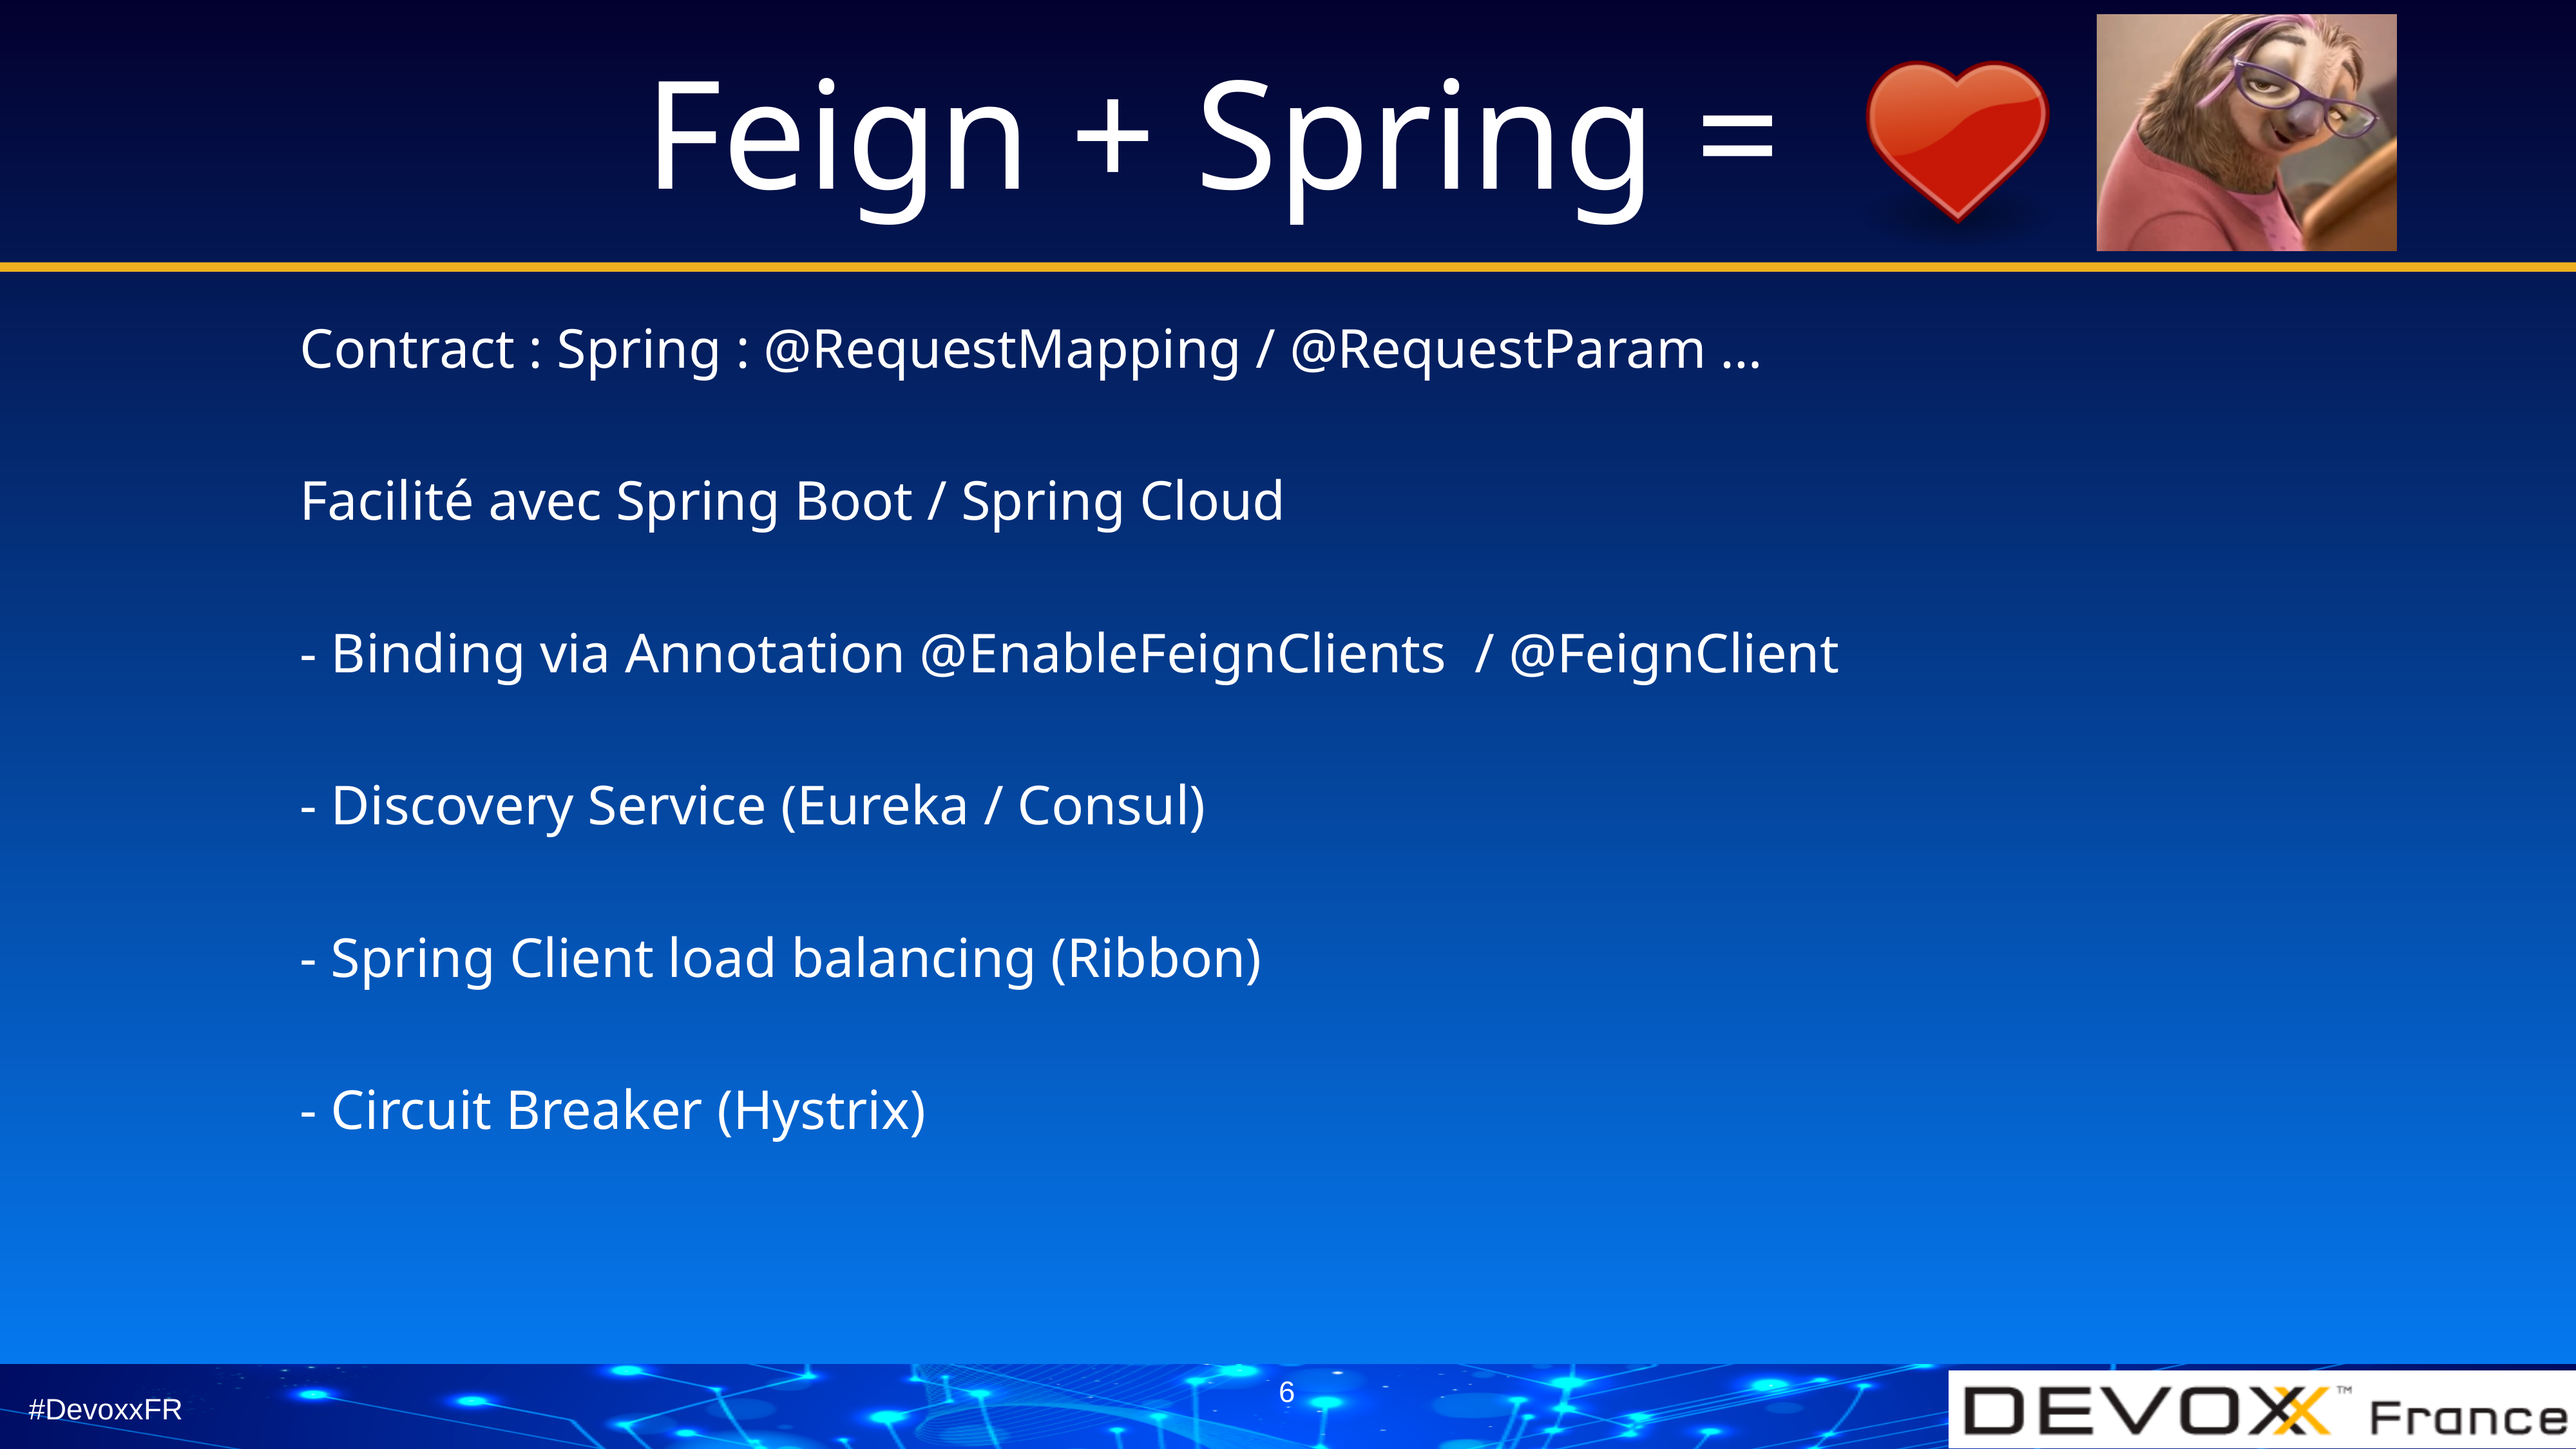

# Feign + Spring =
Contract : Spring : @RequestMapping / @RequestParam …
Facilité avec Spring Boot / Spring Cloud
- Binding via Annotation @EnableFeignClients / @FeignClient
- Discovery Service (Eureka / Consul)
- Spring Client load balancing (Ribbon)
- Circuit Breaker (Hystrix)
6